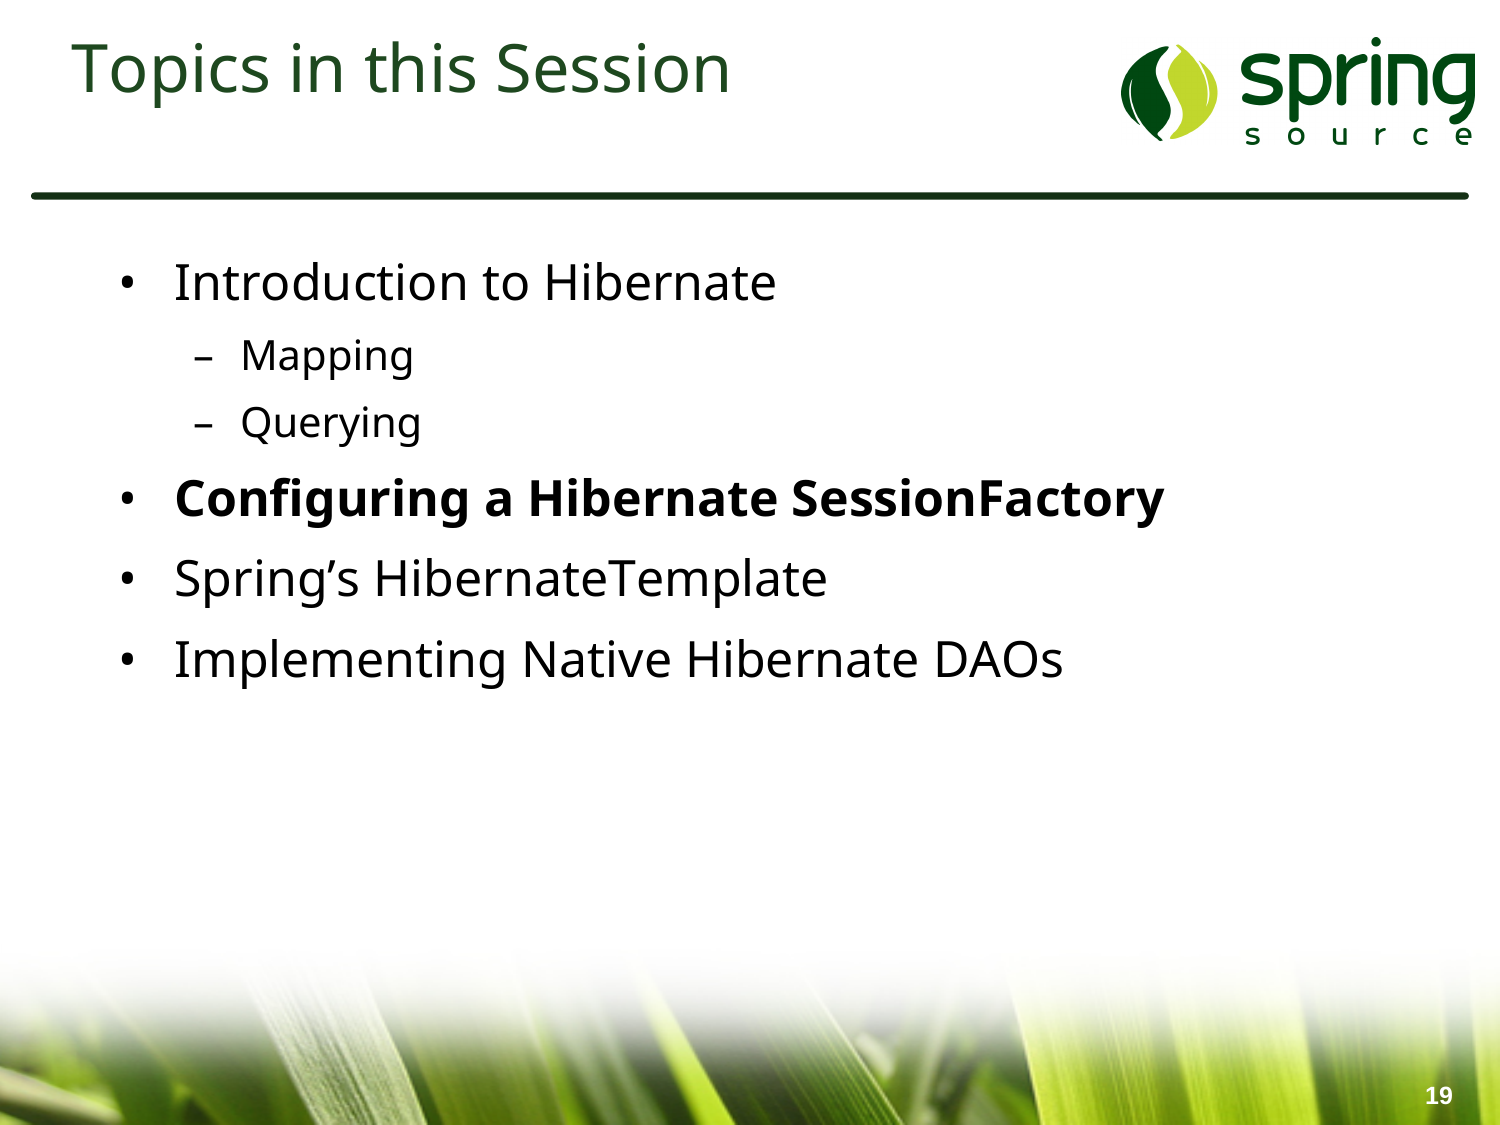

# Topics in this Session
Introduction to Hibernate
Mapping
Querying
Configuring a Hibernate SessionFactory
Spring’s HibernateTemplate
Implementing Native Hibernate DAOs